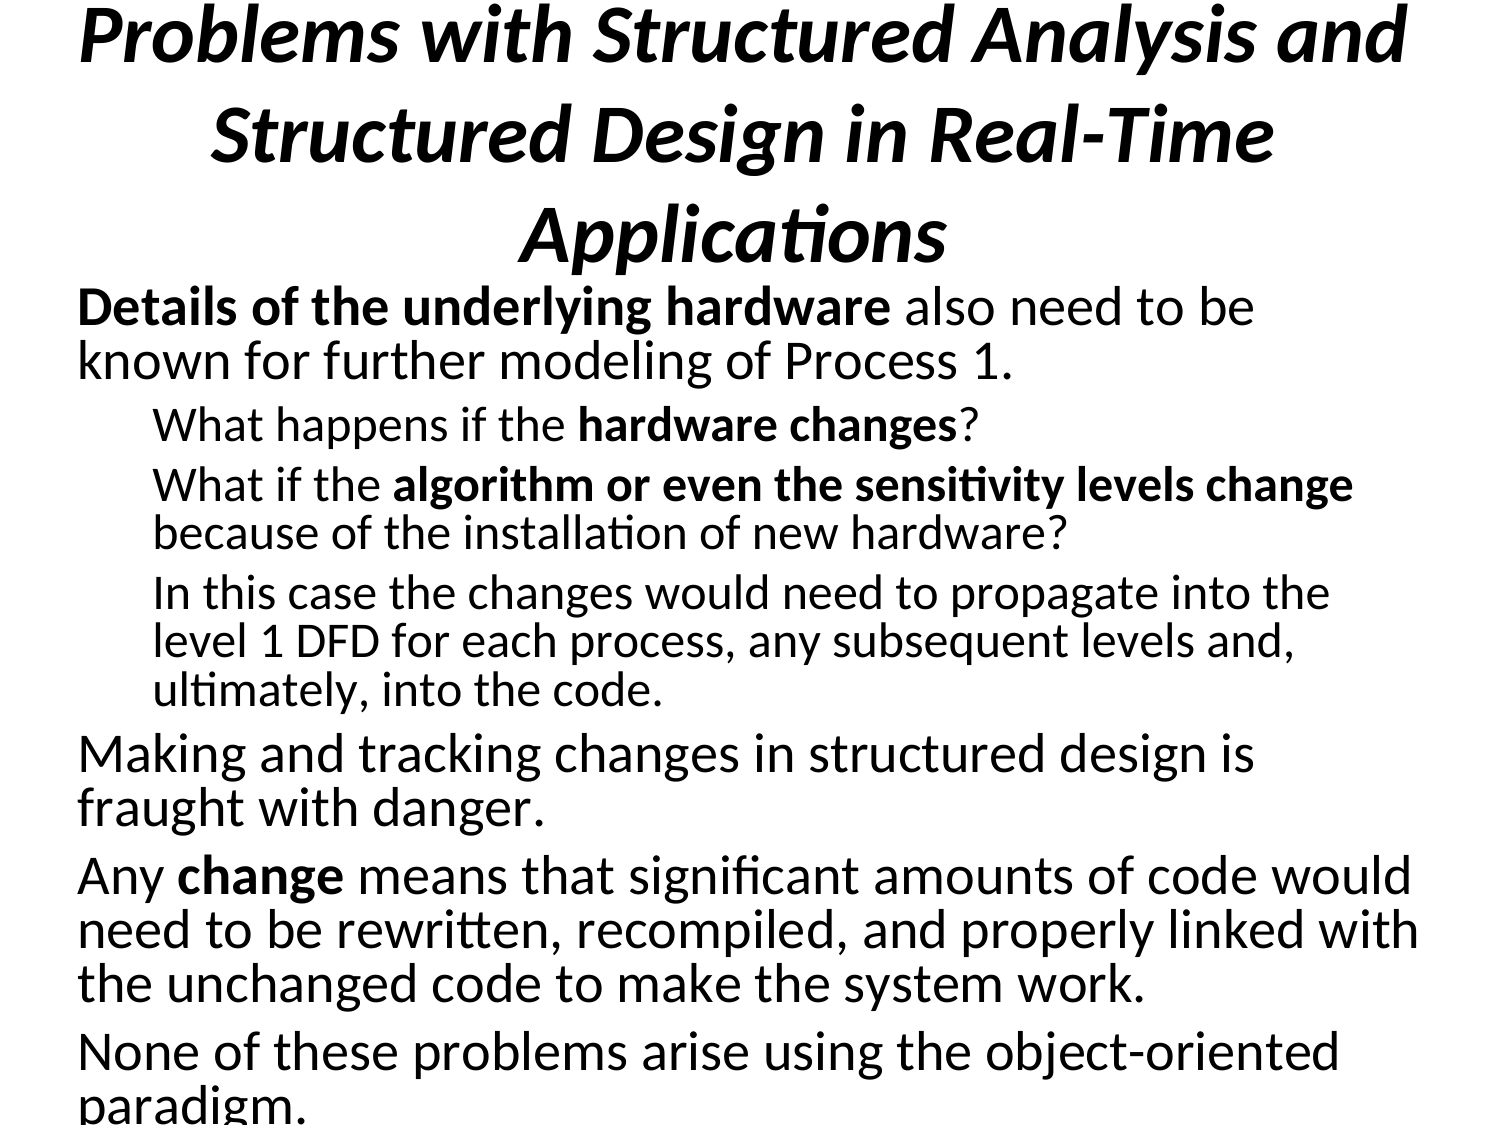

# Problems with Structured Analysis and Structured Design in Real-Time Applications
Details of the underlying hardware also need to be known for further modeling of Process 1.
What happens if the hardware changes?
What if the algorithm or even the sensitivity levels change because of the installation of new hardware?
In this case the changes would need to propagate into the level 1 DFD for each process, any subsequent levels and, ultimately, into the code.
Making and tracking changes in structured design is fraught with danger.
Any change means that significant amounts of code would need to be rewritten, recompiled, and properly linked with the unchanged code to make the system work.
None of these problems arise using the object-oriented paradigm.